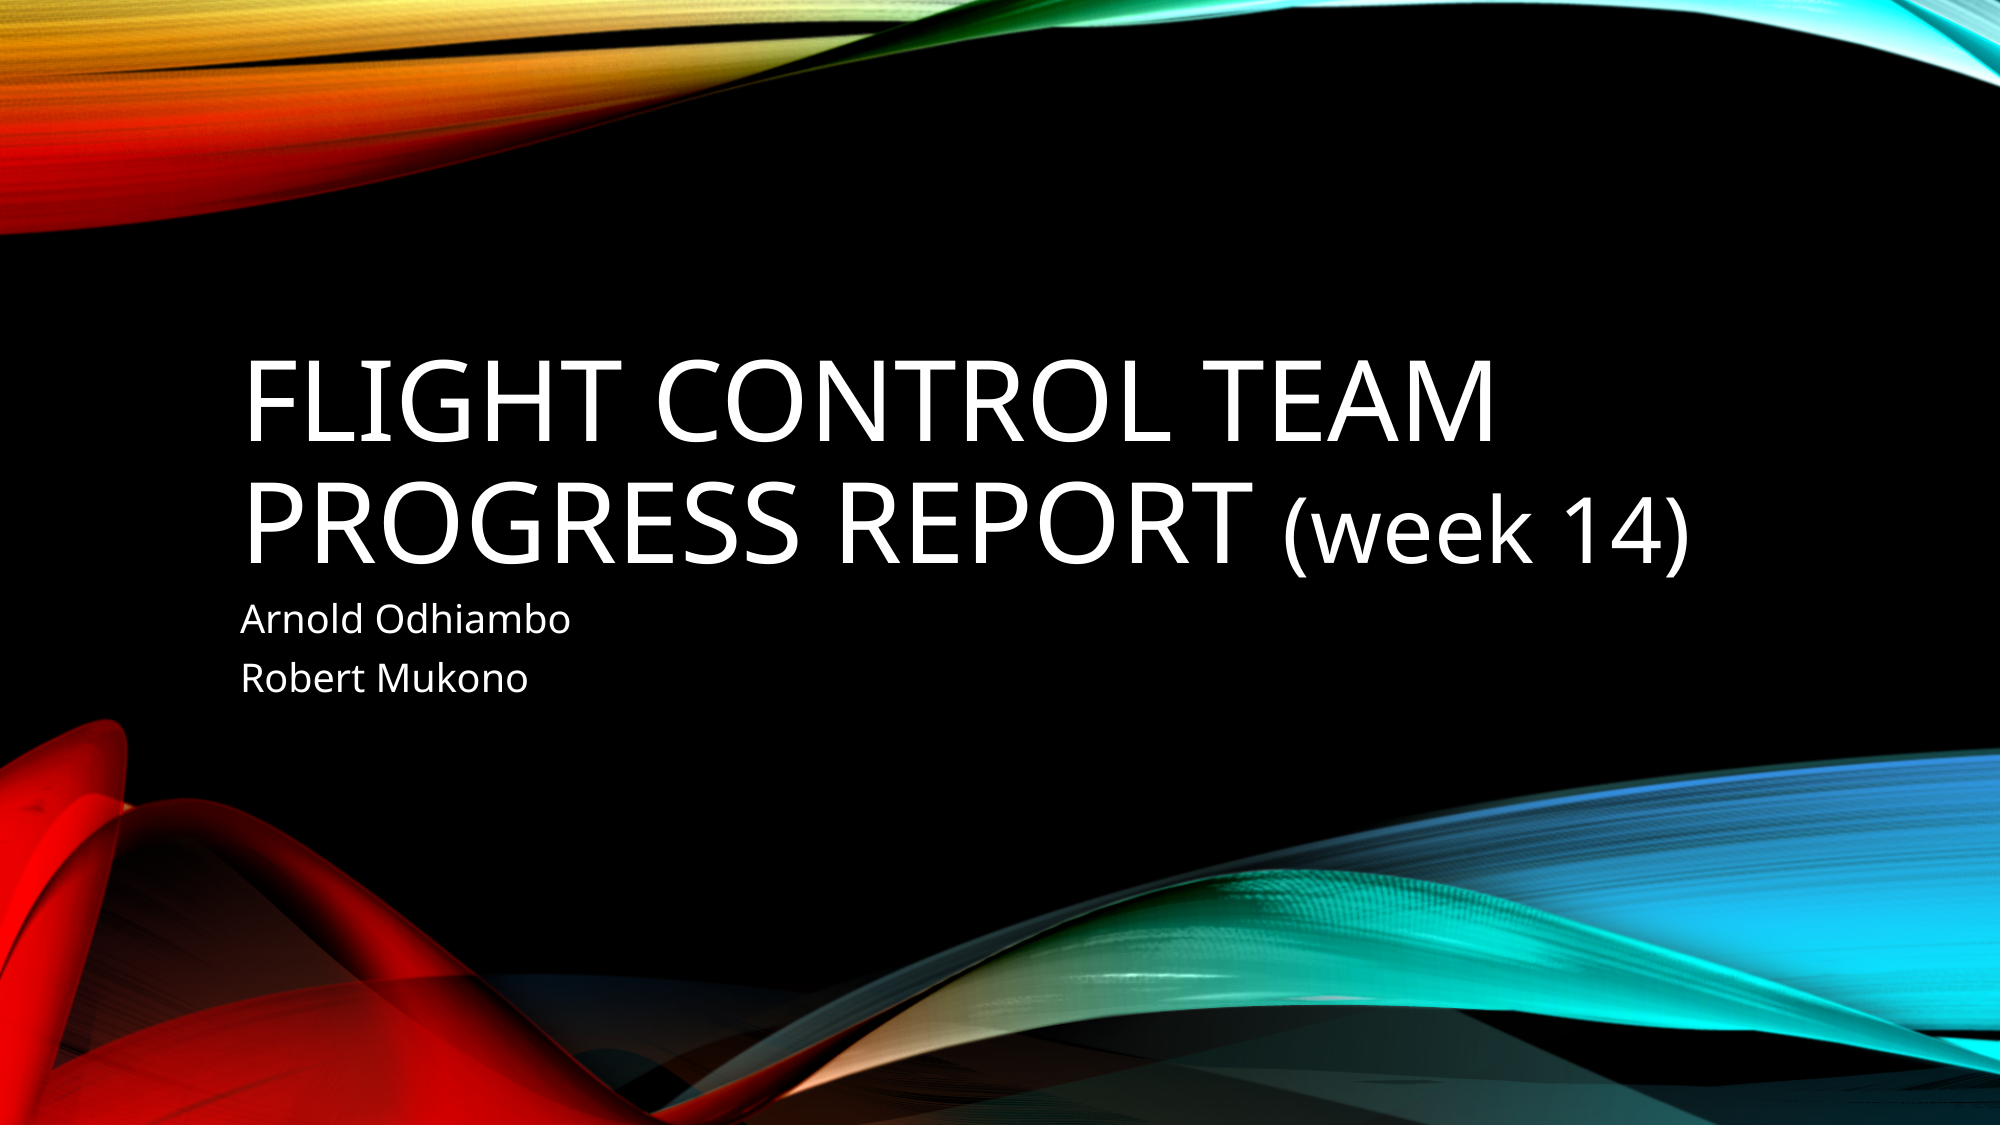

# FLIGHT CONTROL TEAM PROGRESS REPORT (week 14)
Arnold Odhiambo
Robert Mukono